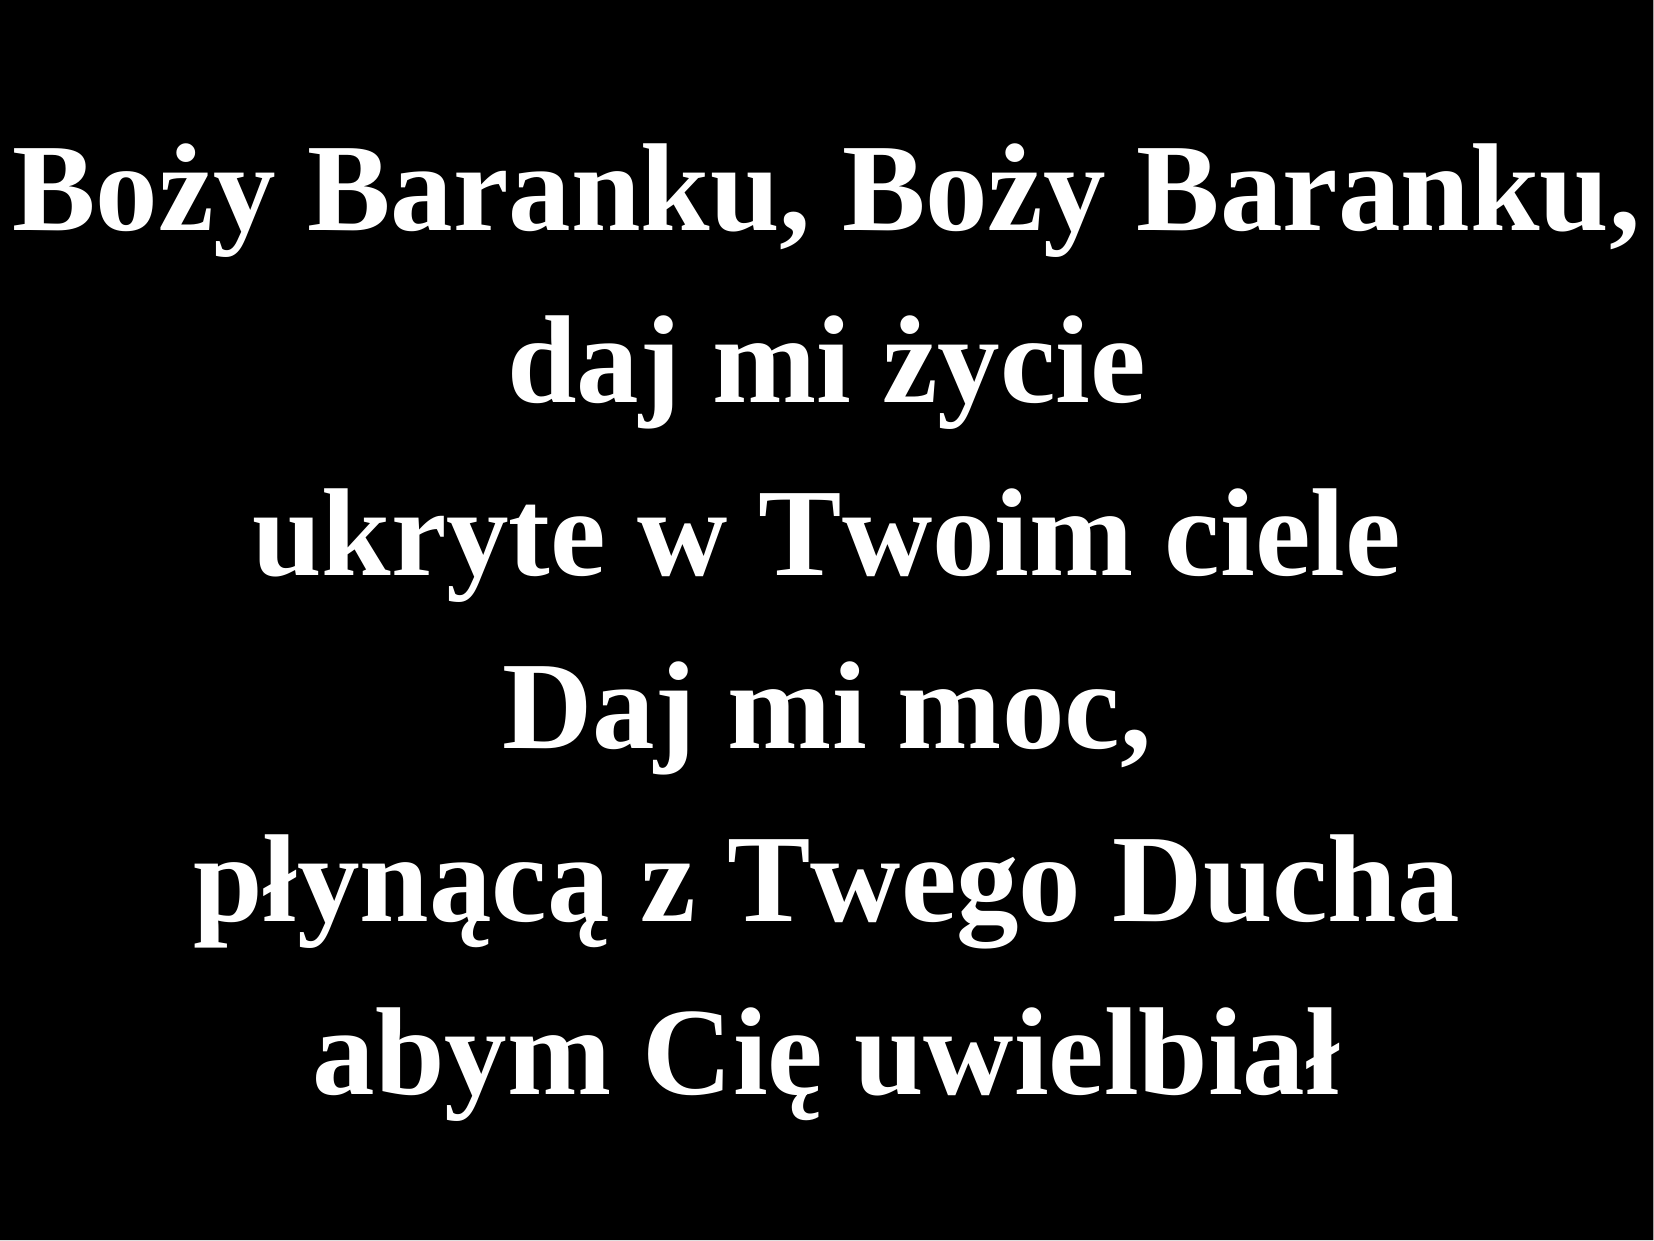

# Boży Baranku, Boży Baranku, ppp daj mi życie ppp ukryte w Twoim ciele ppp Daj mi moc, ppp płynącą z Twego Ducha ppp abym Cię uwielbiał